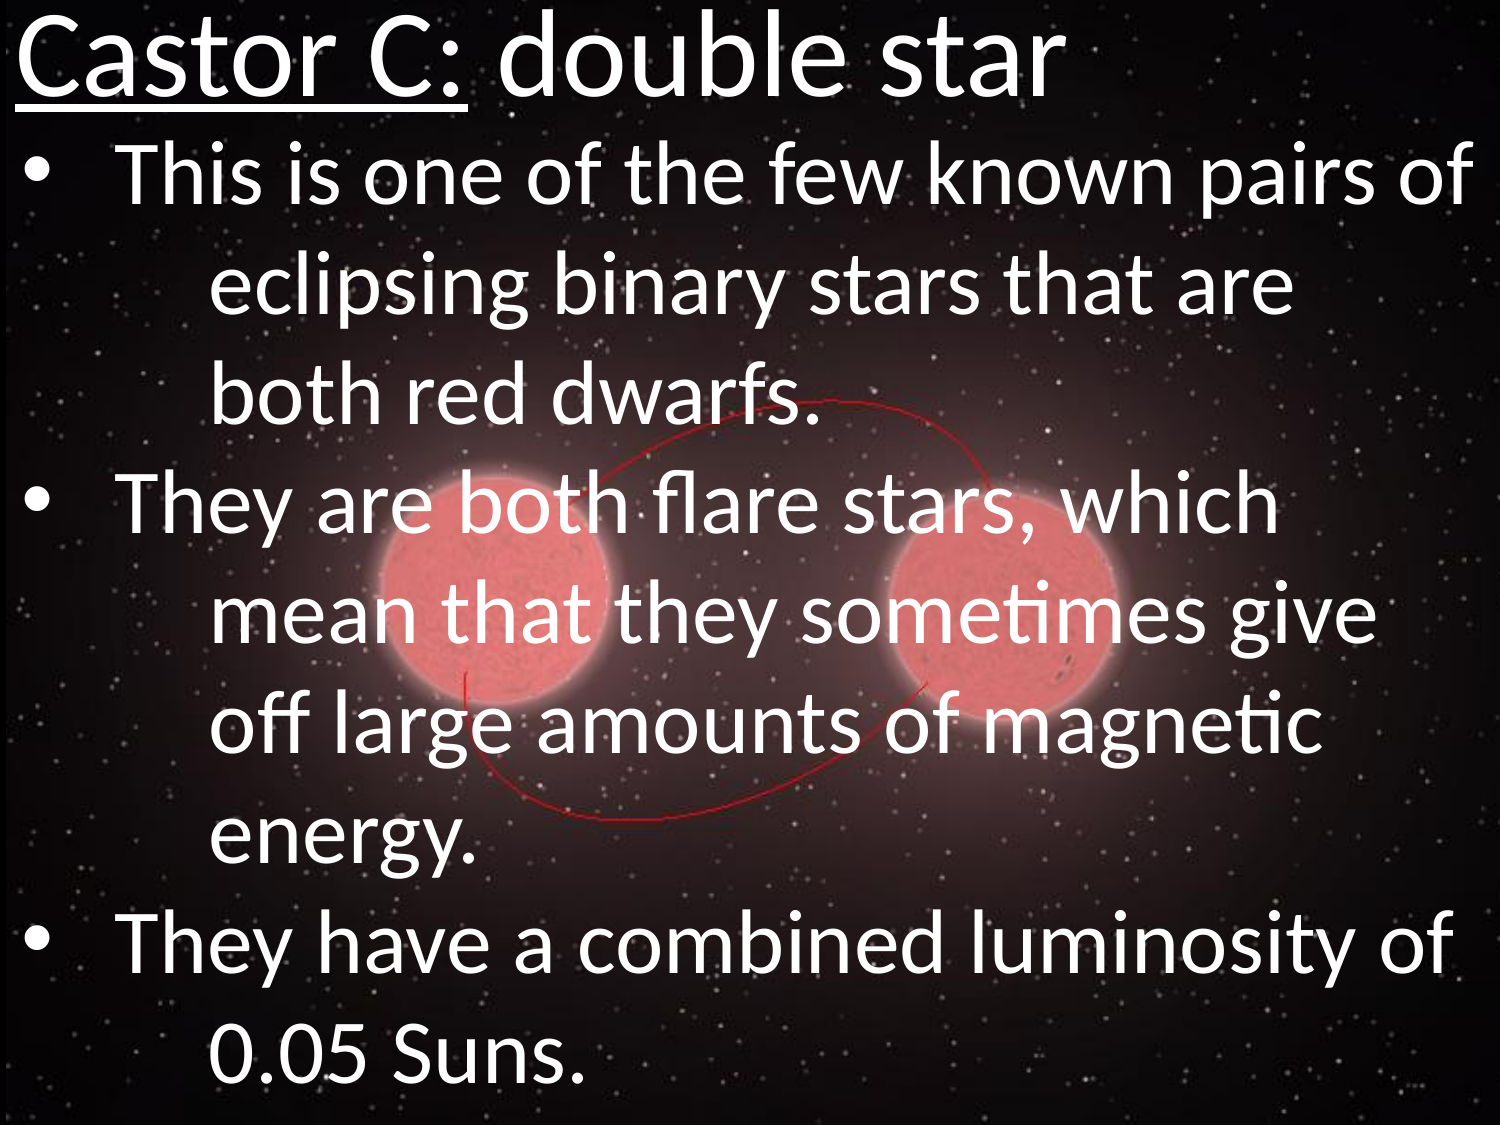

Castor C: double star
This is one of the few known pairs of eclipsing binary stars that are both red dwarfs.
They are both flare stars, which mean that they sometimes give off large amounts of magnetic energy.
They have a combined luminosity of 0.05 Suns.